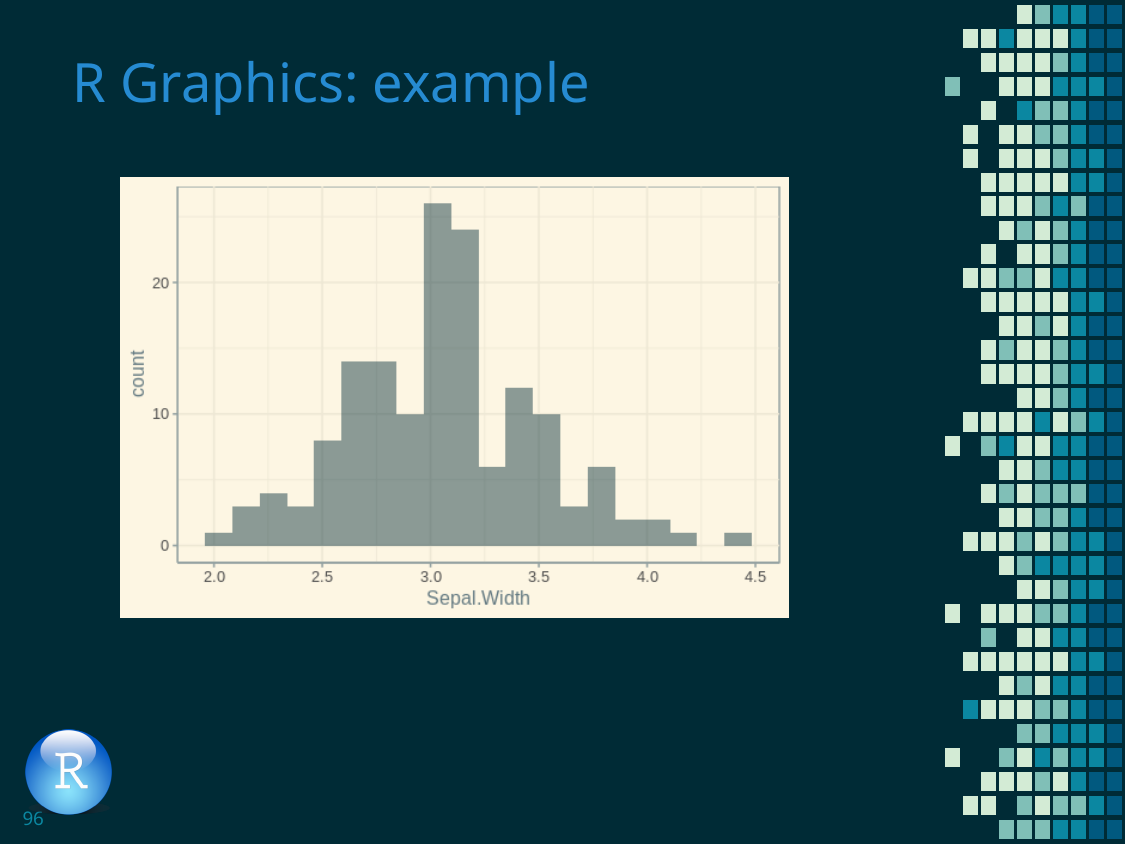

R Graphics: example
ggplot(data = iris, aes(x = Sepal.Width)) +
 geom_histogram(
 fill = "#002B36",
 alpha = 0.45,
 position = "identity",
 bins = 20
 ) +
 ggthemes::theme_solarized(light = TRUE)